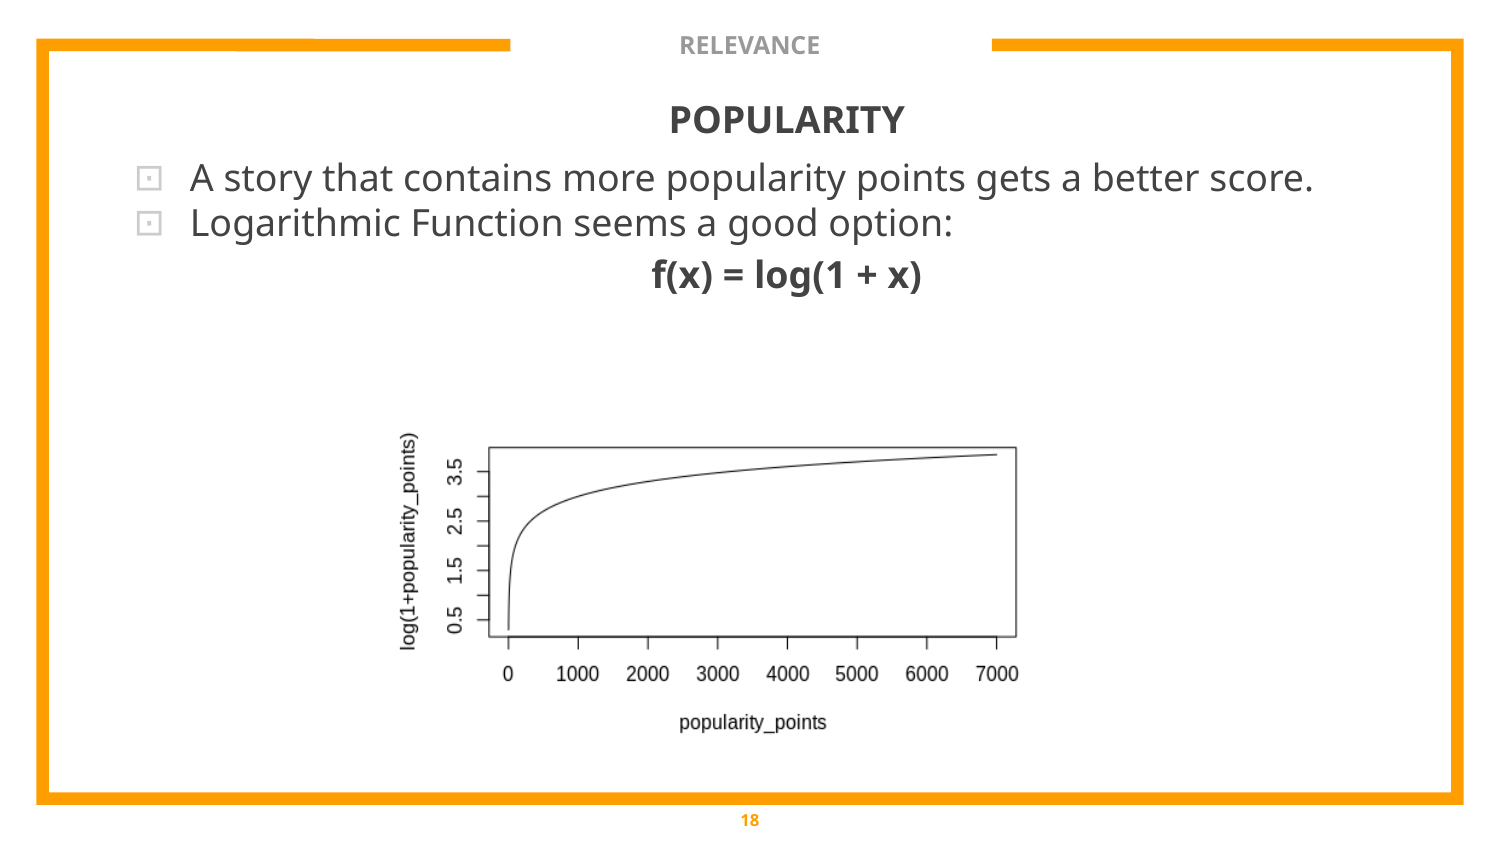

# RELEVANCE
POPULARITY
A story that contains more popularity points gets a better score.
Logarithmic Function seems a good option:
f(x) = log(1 + x)